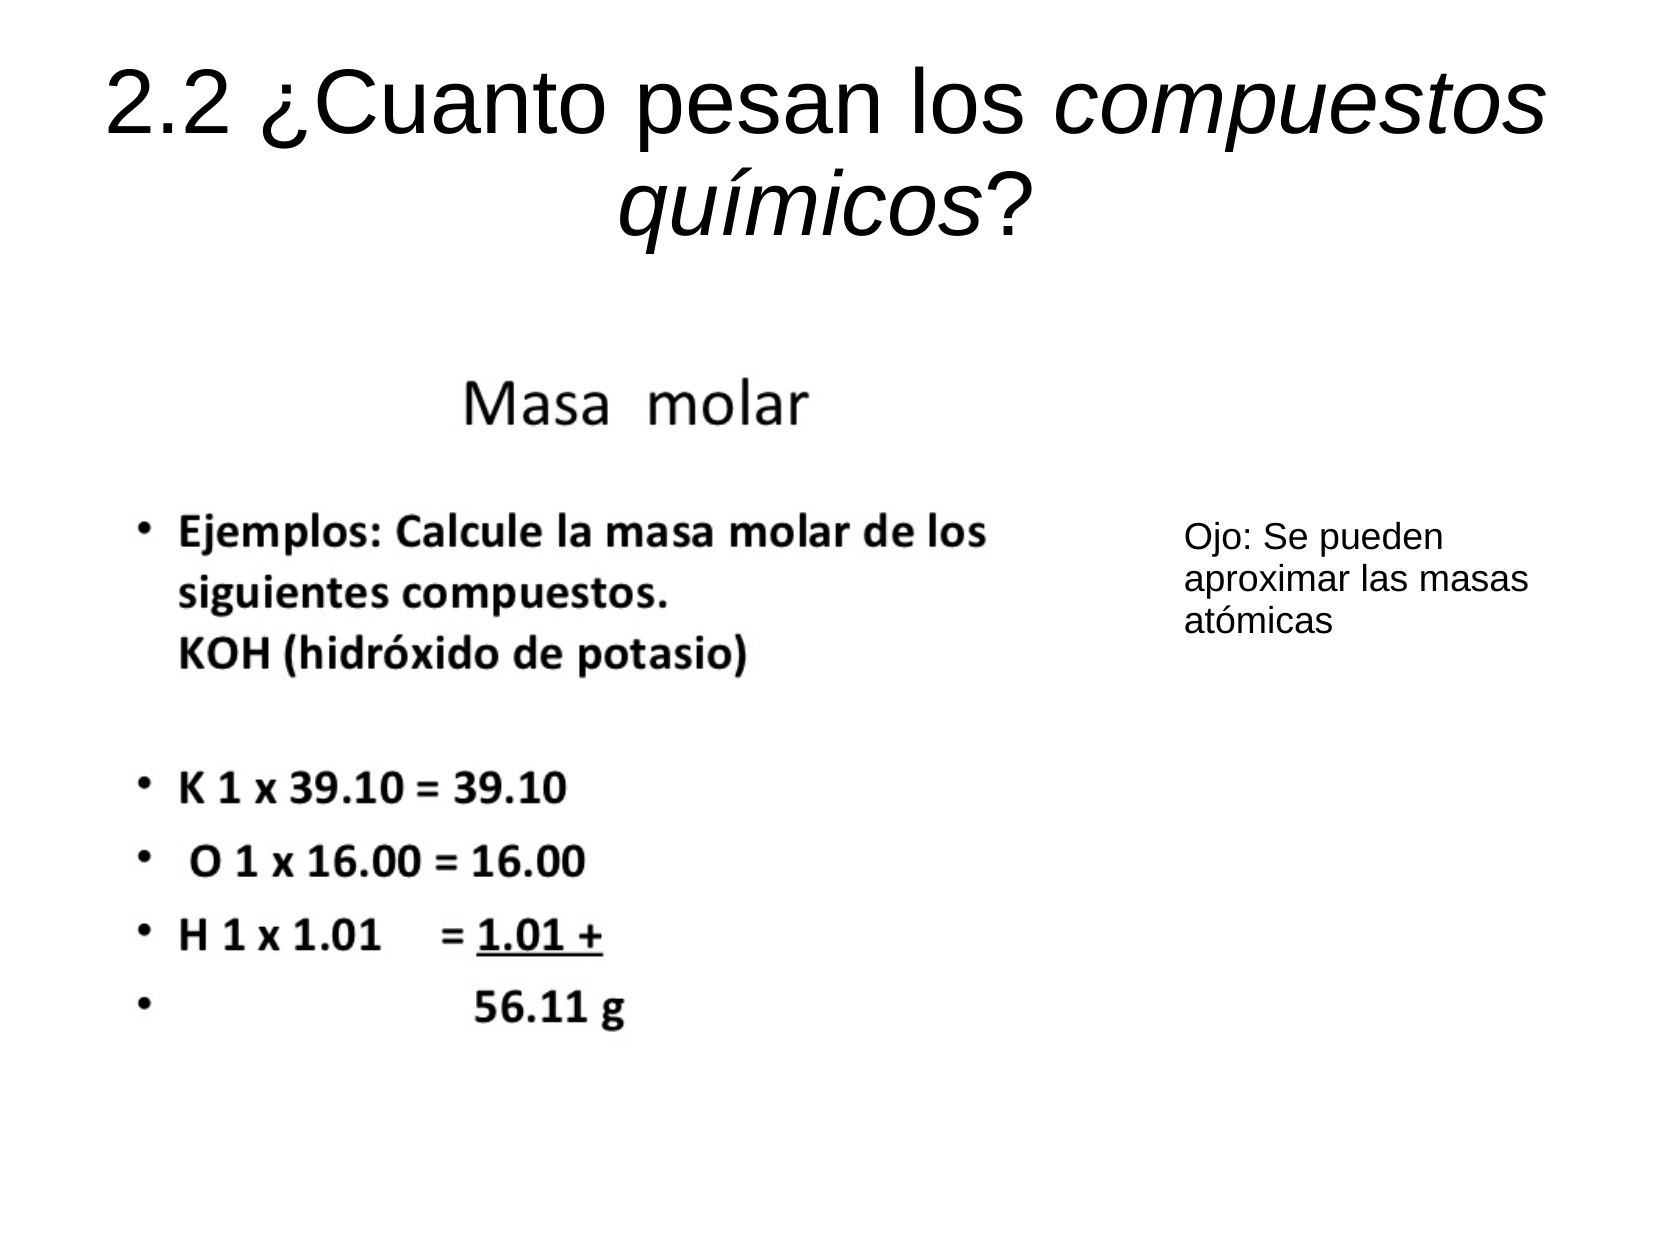

# 2.2 ¿Cuanto pesan los compuestos químicos?
Ojo: Se pueden aproximar las masas atómicas